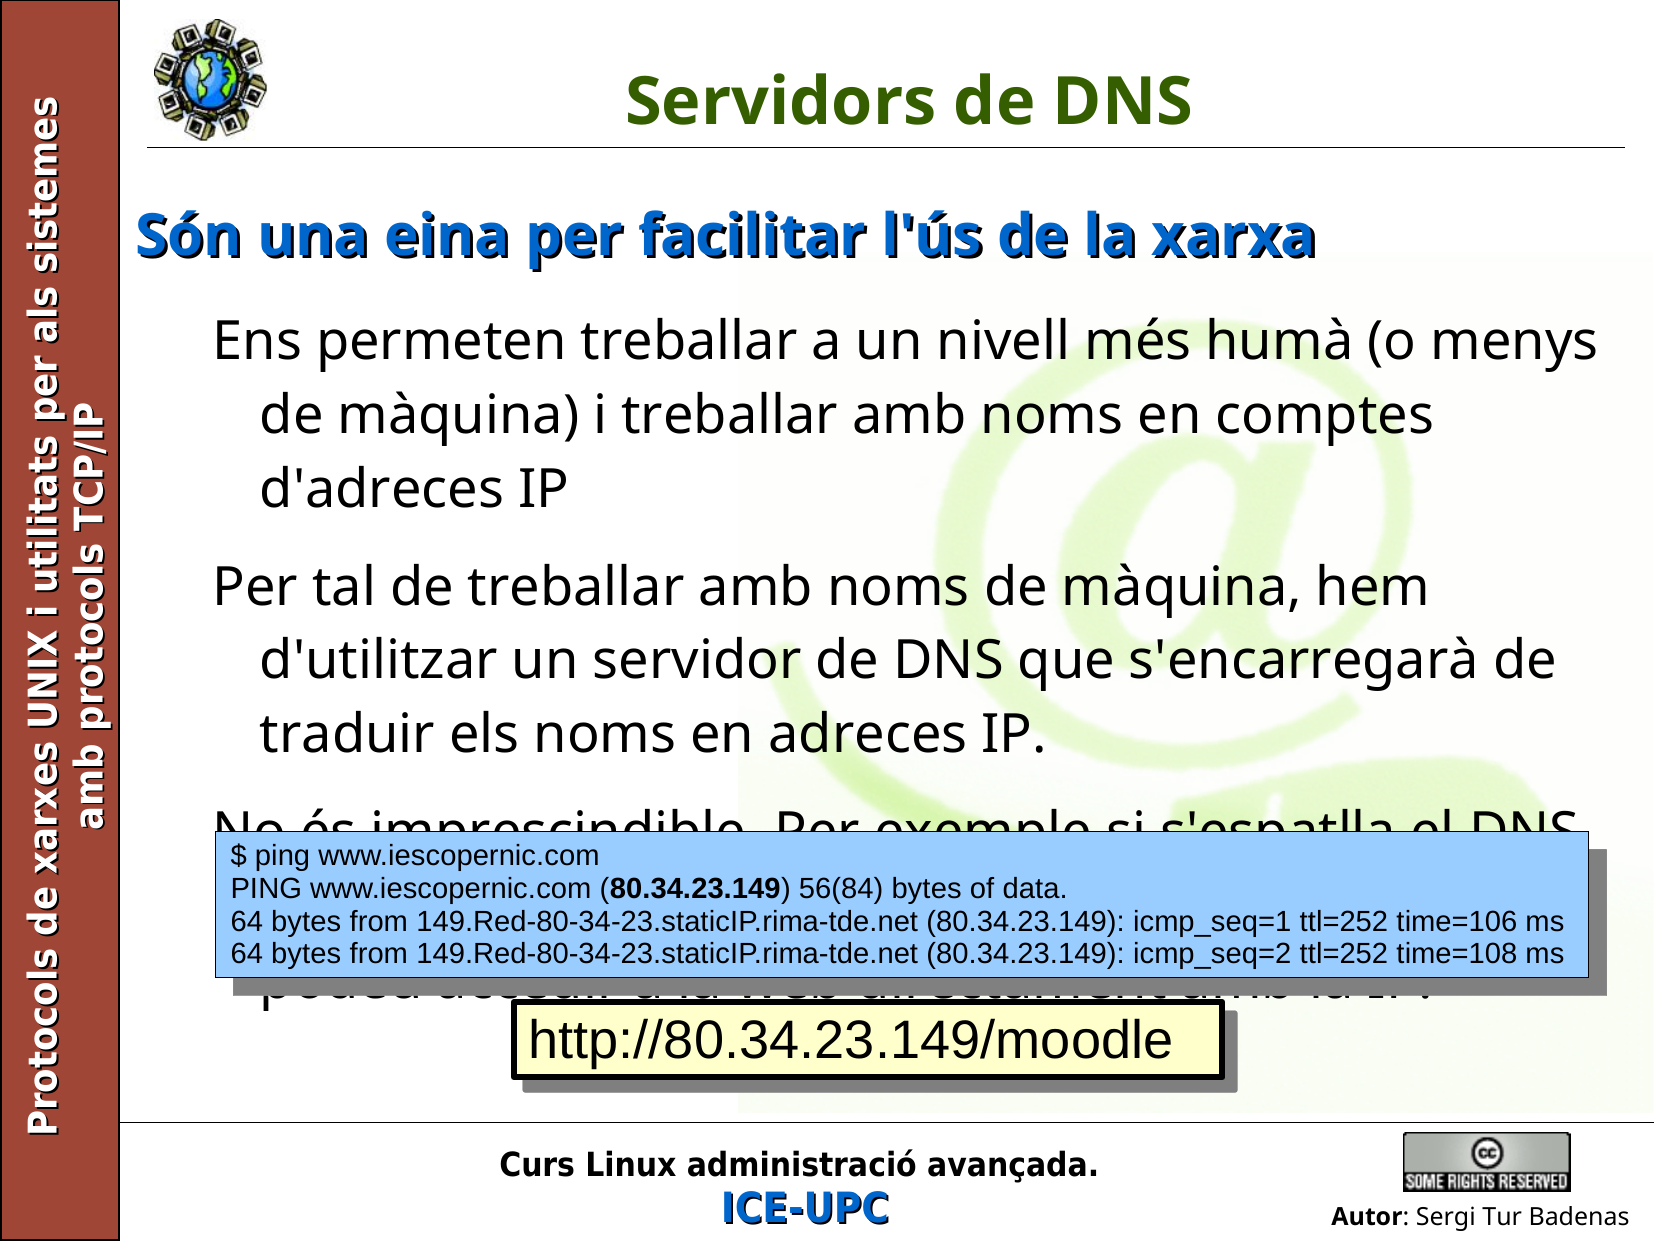

# Servidors de DNS
Són una eina per facilitar l'ús de la xarxa
Ens permeten treballar a un nivell més humà (o menys de màquina) i treballar amb noms en comptes d'adreces IP
Per tal de treballar amb noms de màquina, hem d'utilitzar un servidor de DNS que s'encarregarà de traduir els noms en adreces IP.
No és imprescindible. Per exemple si s'espatlla el DNS del vostre proveïdor d'accés a Internet sempre podeu accedir a la web directament amb la IP.
$ ping www.iescopernic.com
PING www.iescopernic.com (80.34.23.149) 56(84) bytes of data.
64 bytes from 149.Red-80-34-23.staticIP.rima-tde.net (80.34.23.149): icmp_seq=1 ttl=252 time=106 ms
64 bytes from 149.Red-80-34-23.staticIP.rima-tde.net (80.34.23.149): icmp_seq=2 ttl=252 time=108 ms
http://80.34.23.149/moodle